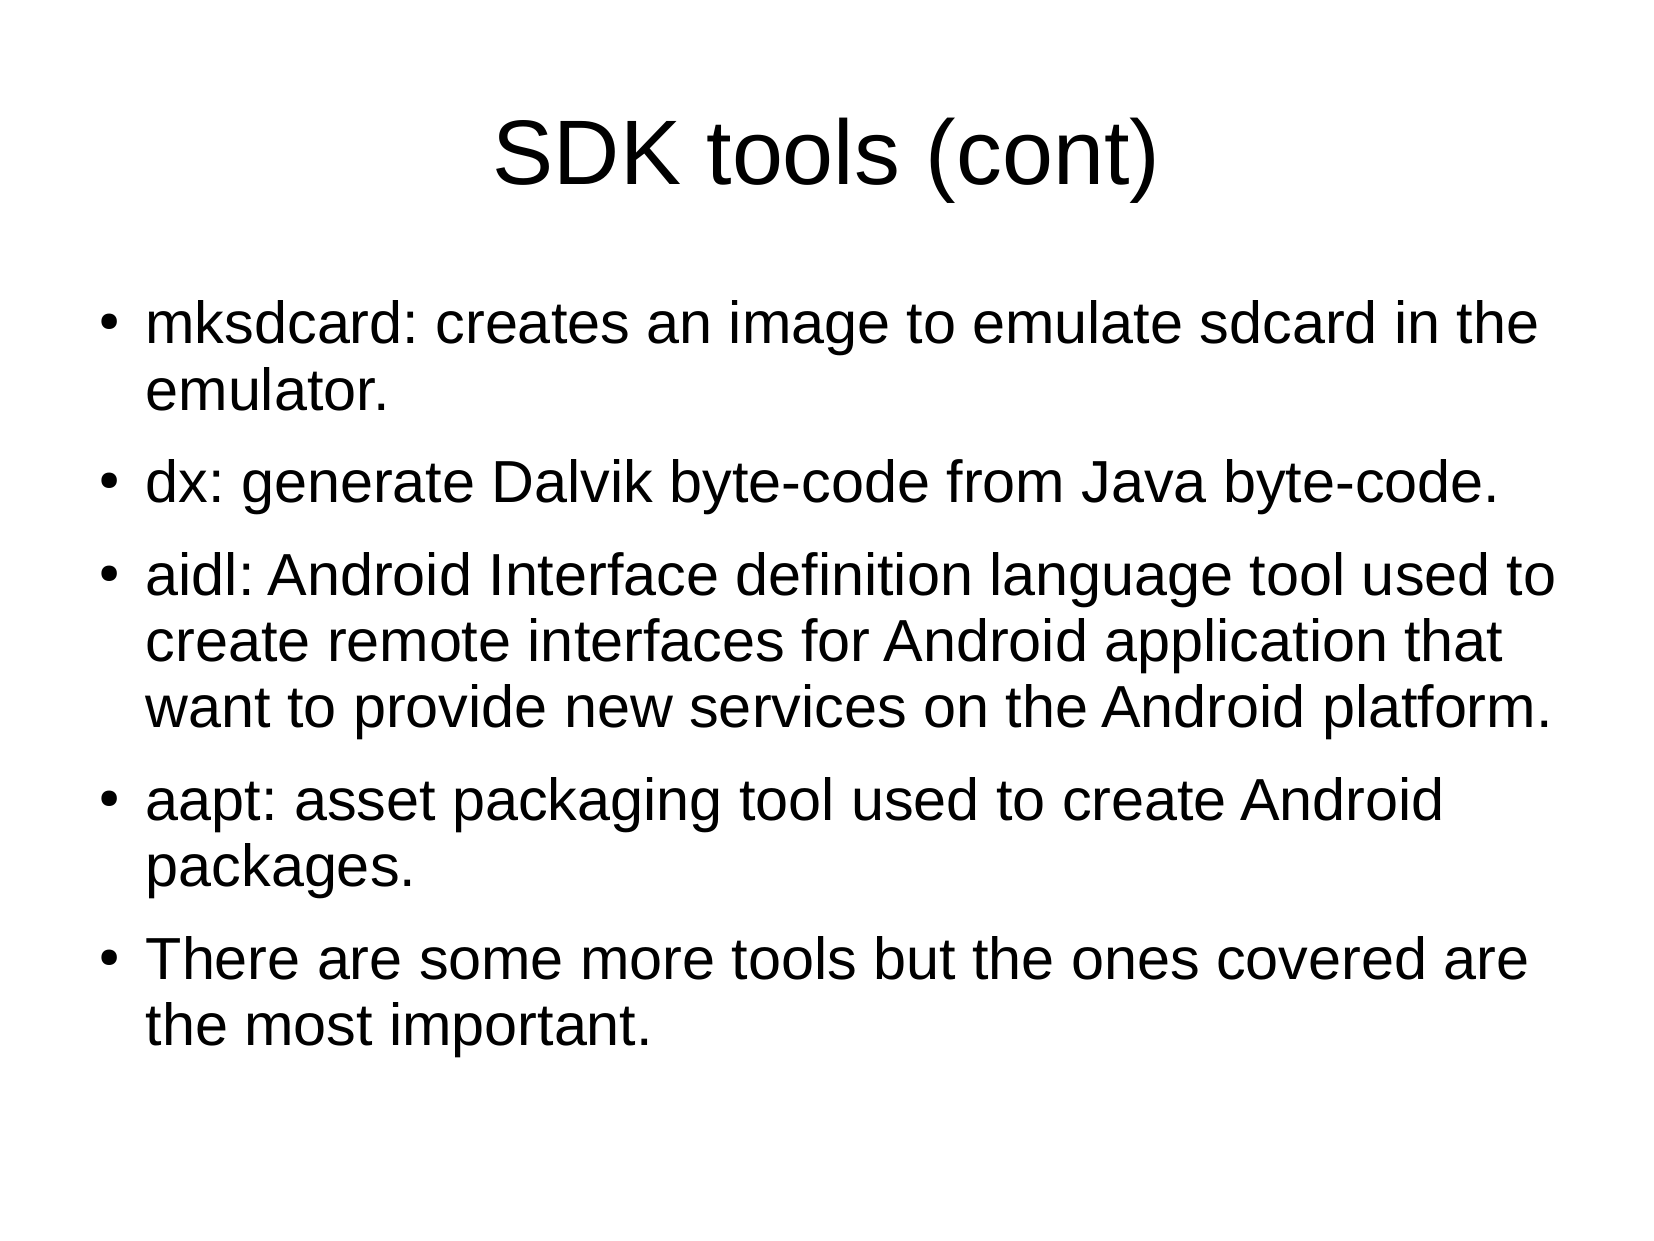

# SDK tools (cont)
mksdcard: creates an image to emulate sdcard in the emulator.
dx: generate Dalvik byte-code from Java byte-code.
aidl: Android Interface definition language tool used to create remote interfaces for Android application that want to provide new services on the Android platform.
aapt: asset packaging tool used to create Android packages.
There are some more tools but the ones covered are the most important.